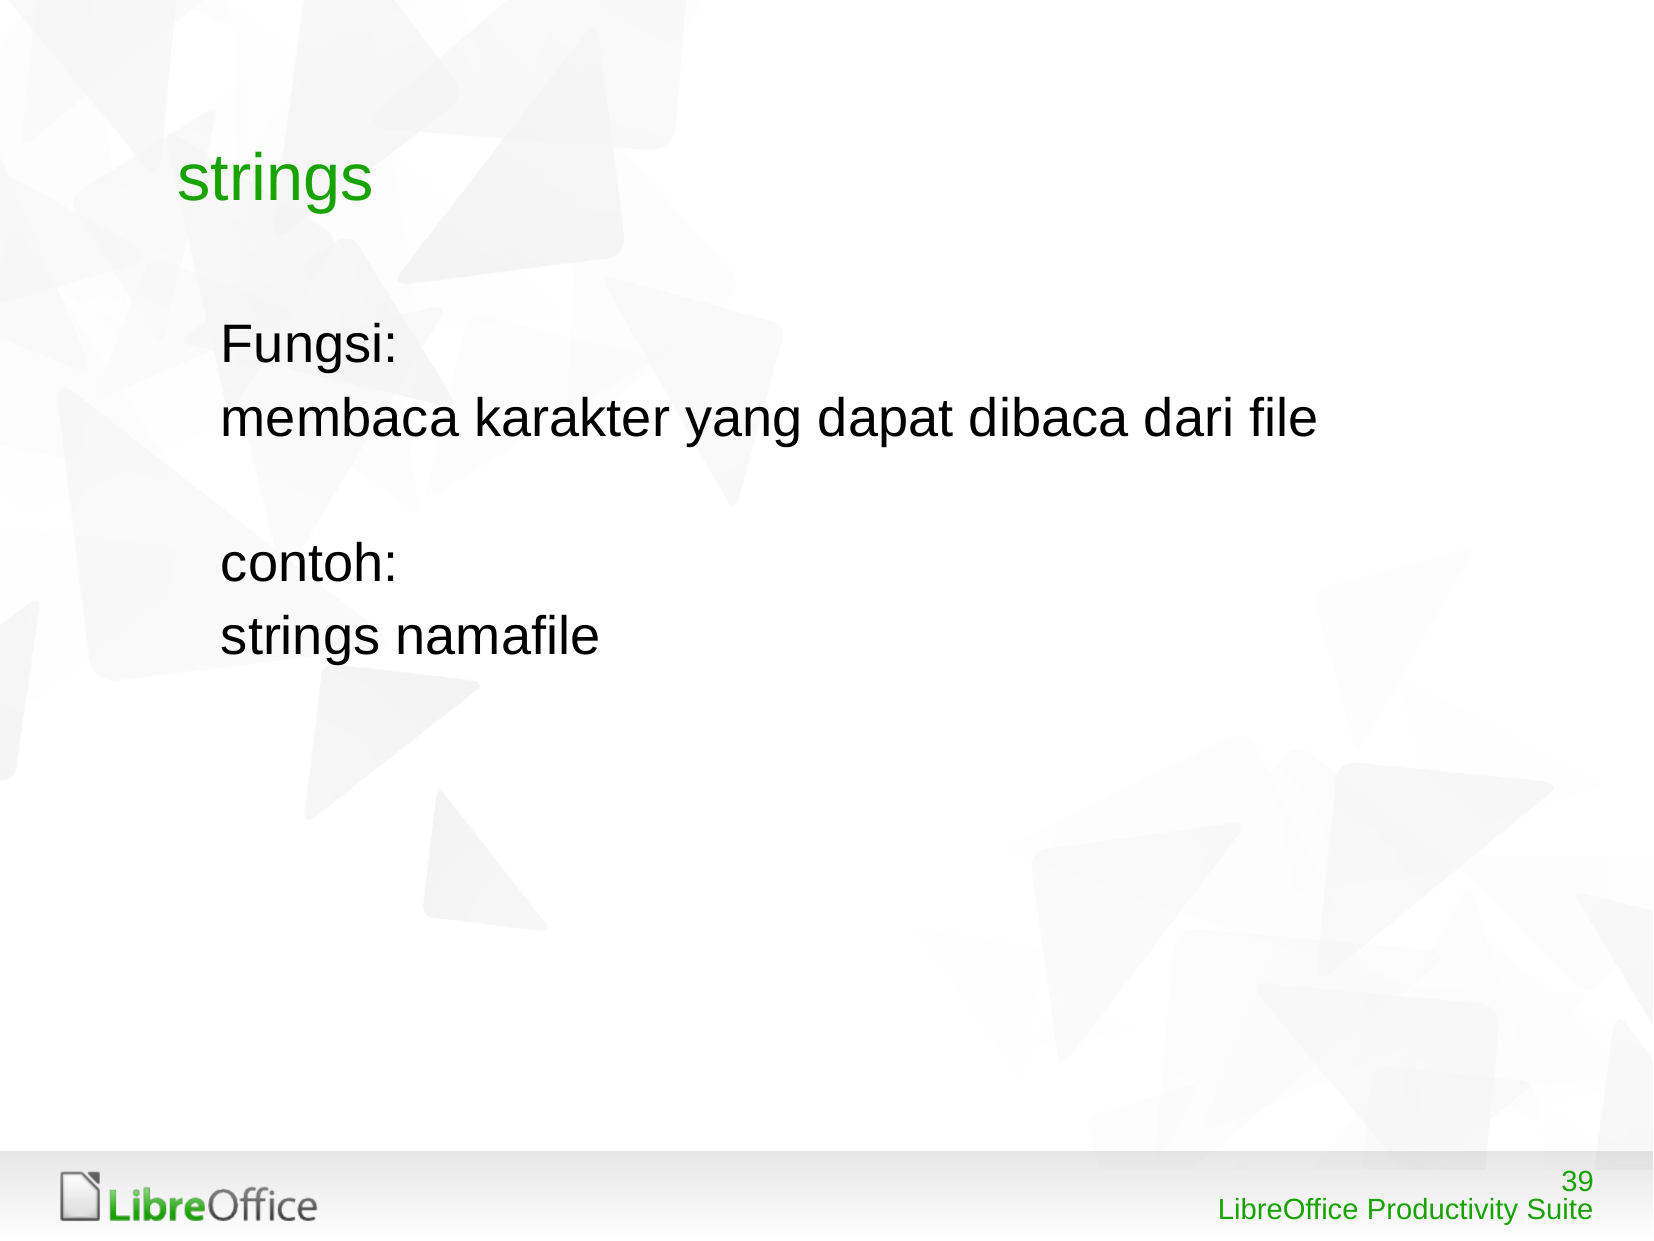

# strings
Fungsi:
membaca karakter yang dapat dibaca dari file
contoh:
strings namafile
39
LibreOffice Productivity Suite